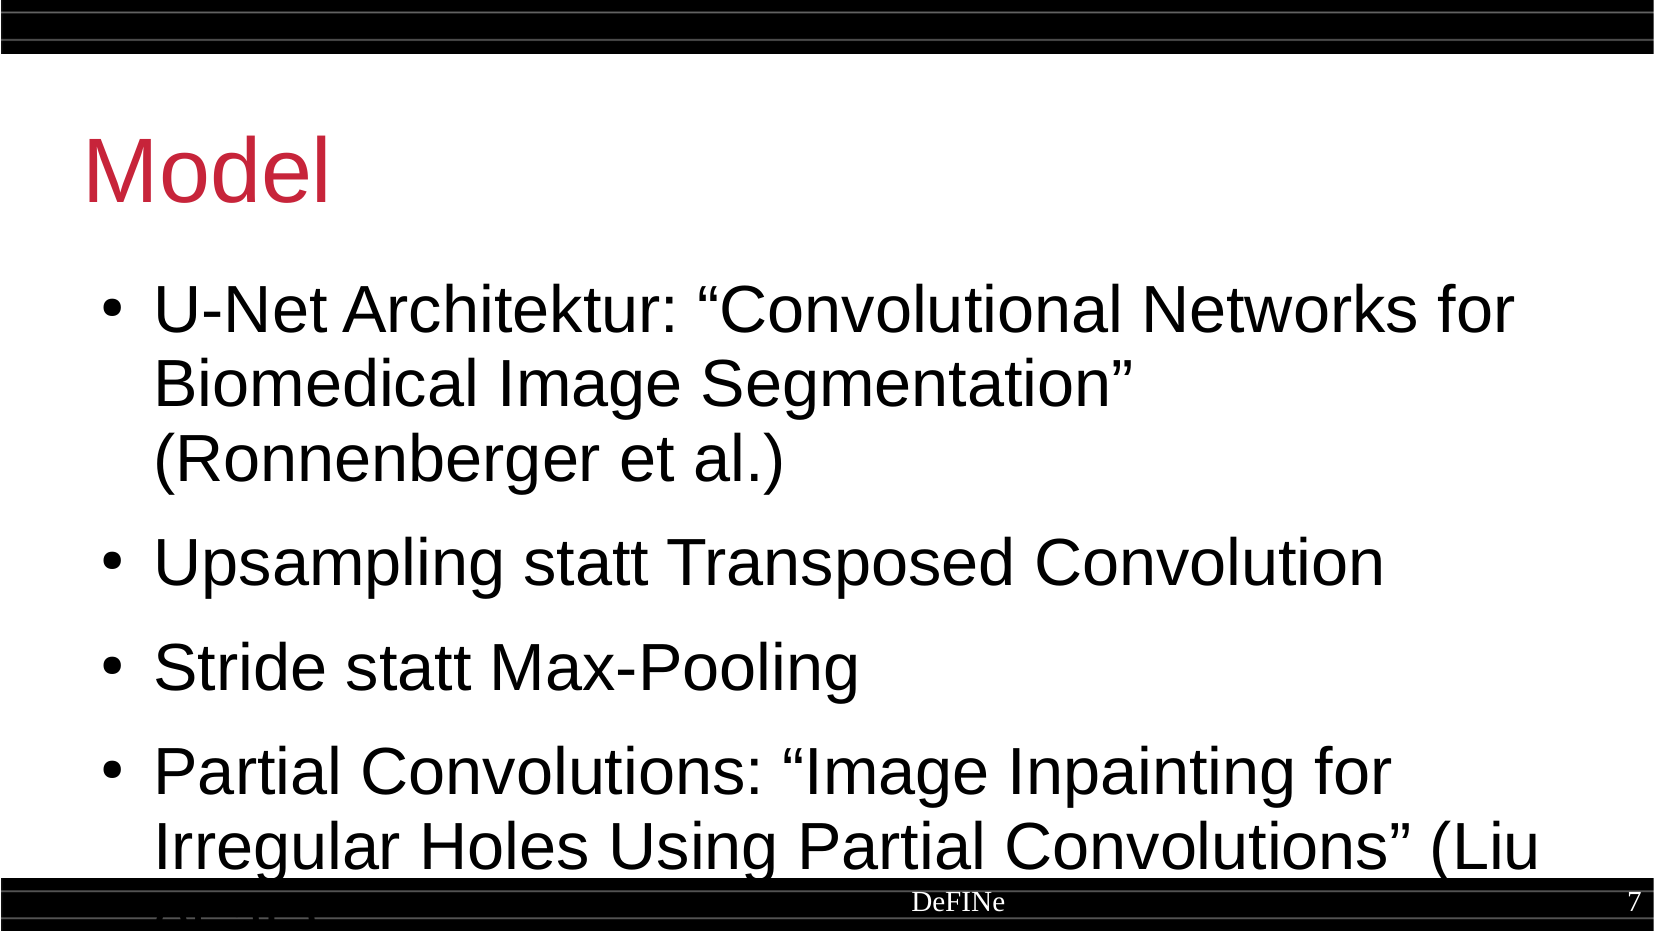

# Model
U-Net Architektur: “Convolutional Networks for Biomedical Image Segmentation” (Ronnenberger et al.)
Upsampling statt Transposed Convolution
Stride statt Max-Pooling
Partial Convolutions: “Image Inpainting for Irregular Holes Using Partial Convolutions” (Liu et al.)